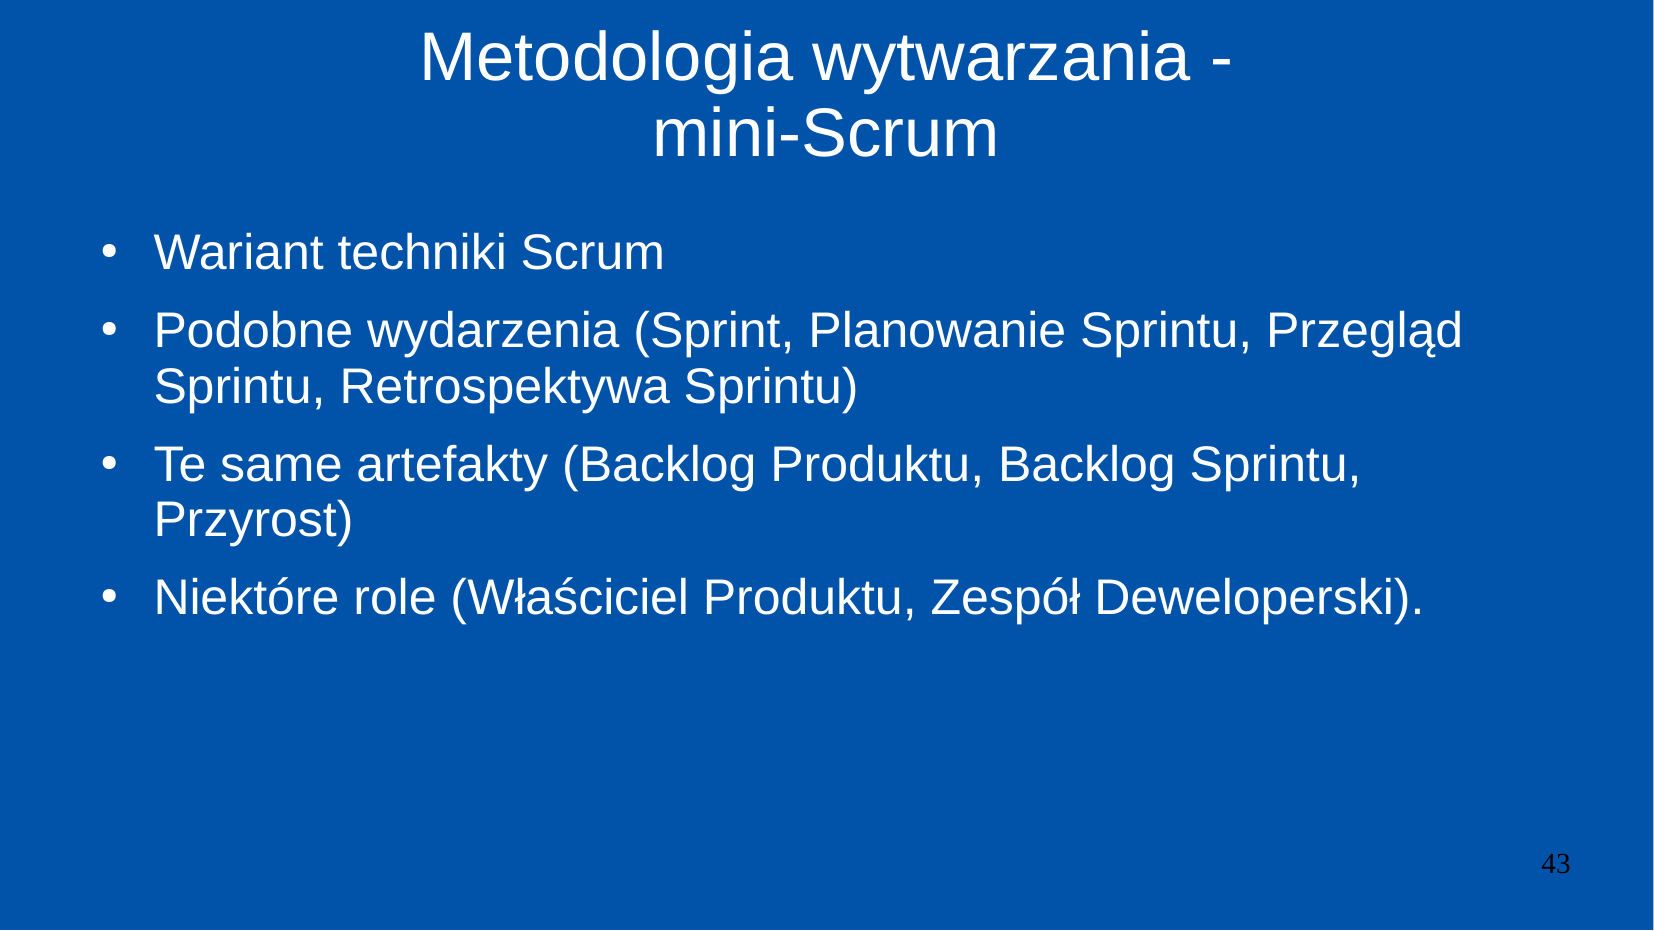

# Metodologia wytwarzania - mini-Scrum
Wariant techniki Scrum
Podobne wydarzenia (Sprint, Planowanie Sprintu, Przegląd Sprintu, Retrospektywa Sprintu)
Te same artefakty (Backlog Produktu, Backlog Sprintu, Przyrost)
Niektóre role (Właściciel Produktu, Zespół Deweloperski).
43